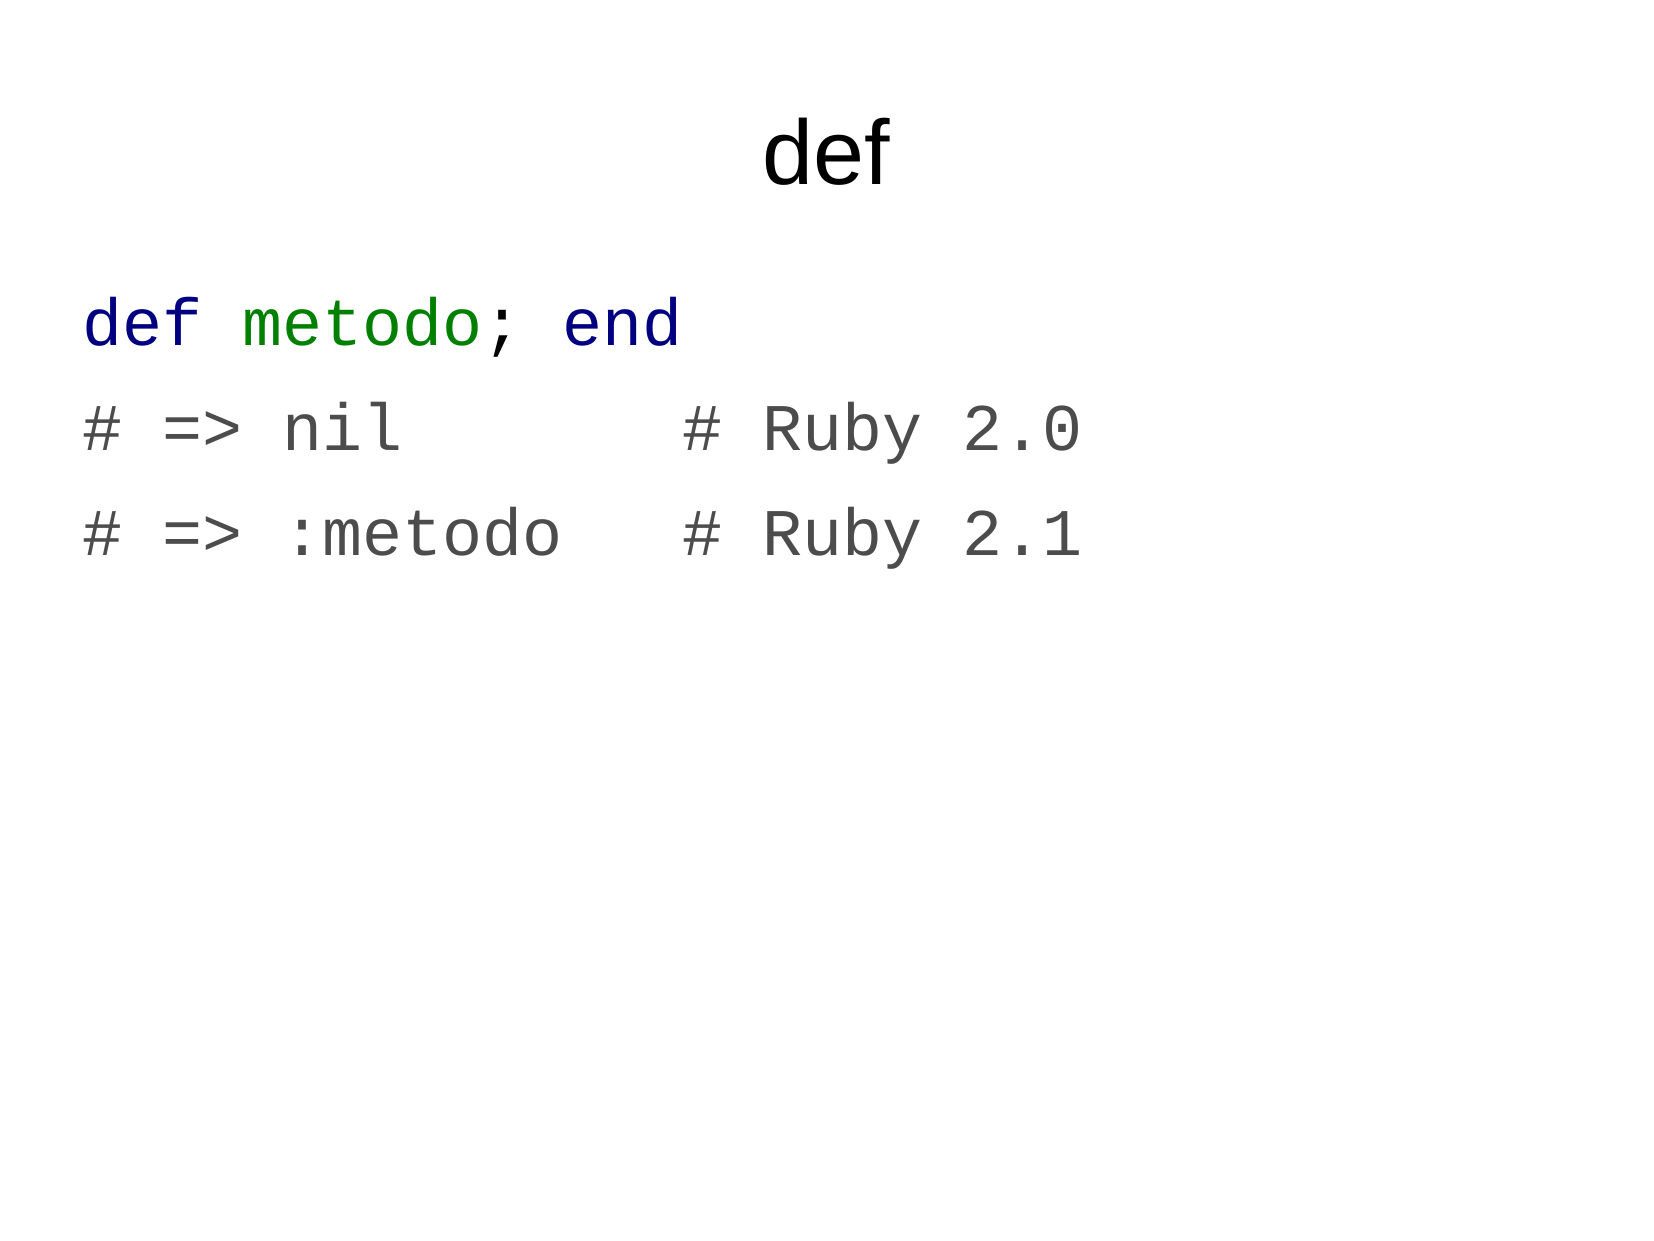

# def
def metodo; end
# => nil # Ruby 2.0
# => :metodo # Ruby 2.1